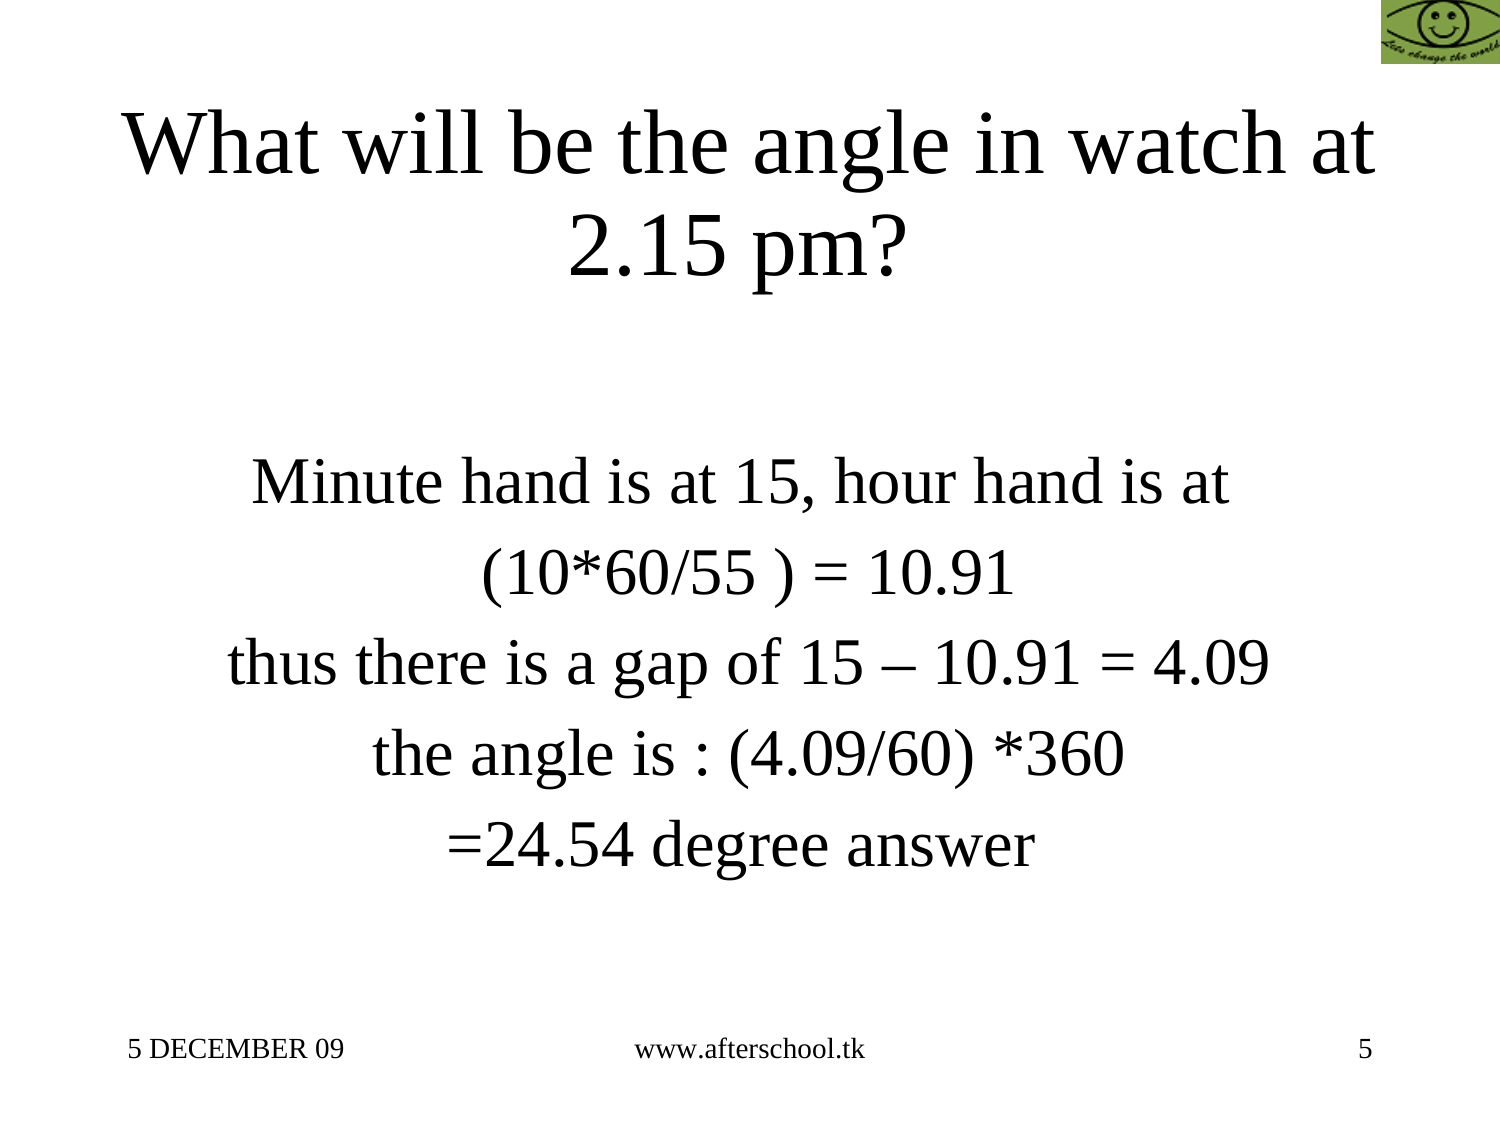

# What will be the angle in watch at 2.15 pm?
Minute hand is at 15, hour hand is at
(10*60/55 ) = 10.91
thus there is a gap of 15 – 10.91 = 4.09
the angle is : (4.09/60) *360
=24.54 degree answer
MFI Seminar Jain PG College
AFTERSCHOOOL centre for social entrepreneurship
5